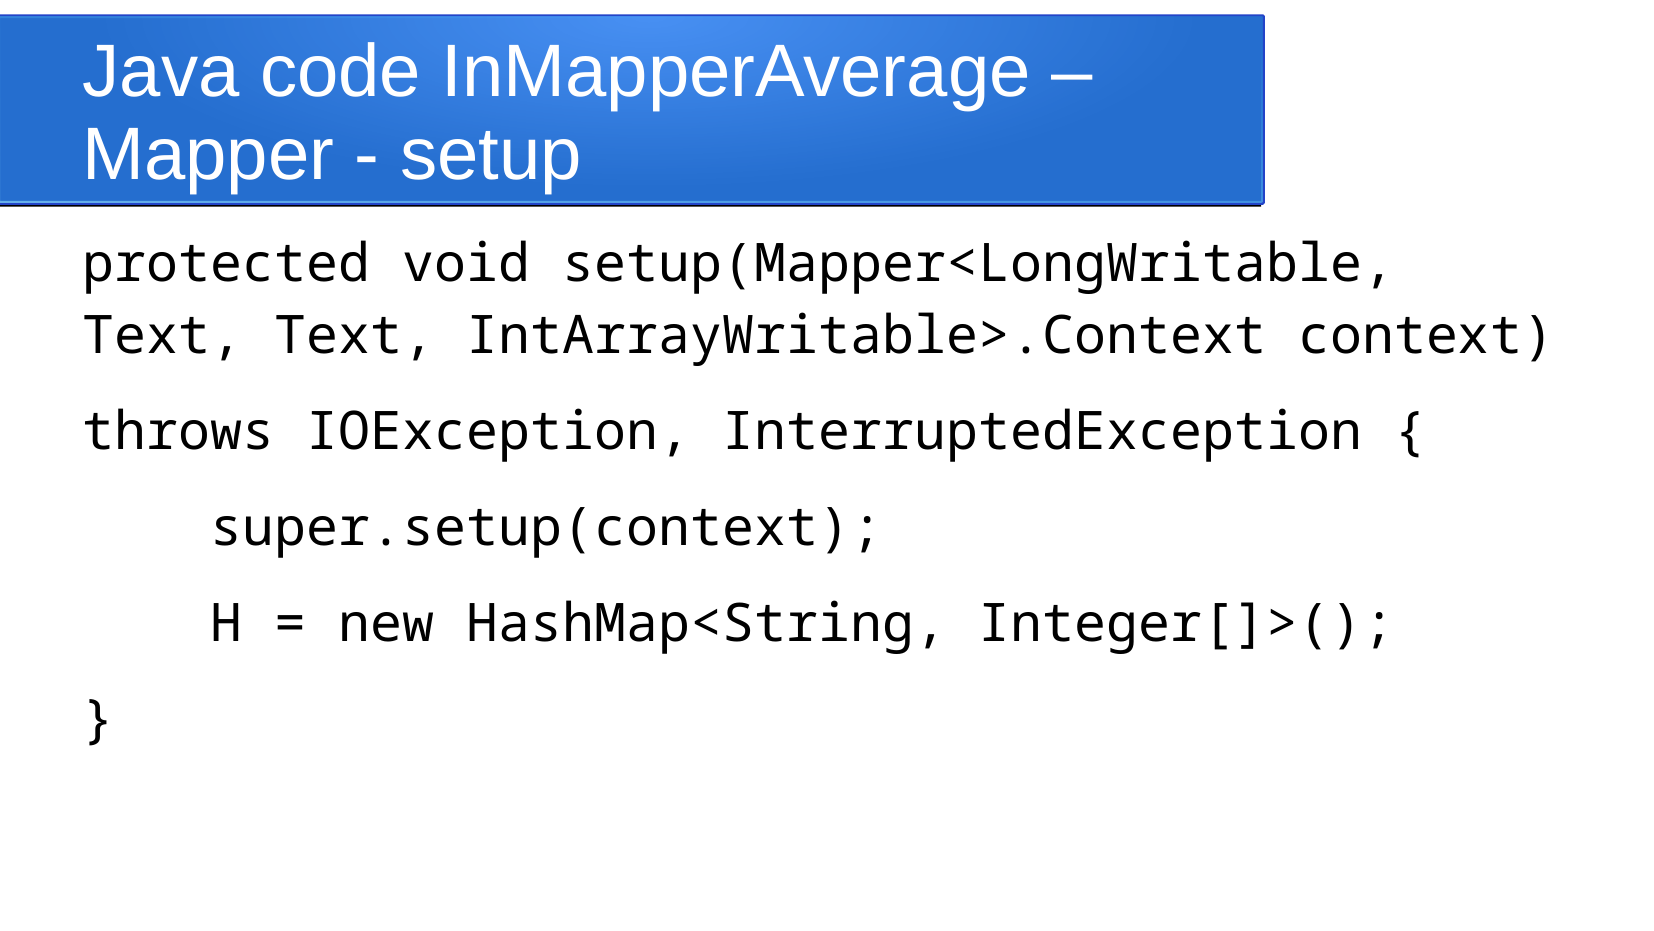

# Java code InMapperAverage – Mapper - setup
protected void setup(Mapper<LongWritable, Text, Text, IntArrayWritable>.Context context)
throws IOException, InterruptedException {
 super.setup(context);
 H = new HashMap<String, Integer[]>();
}